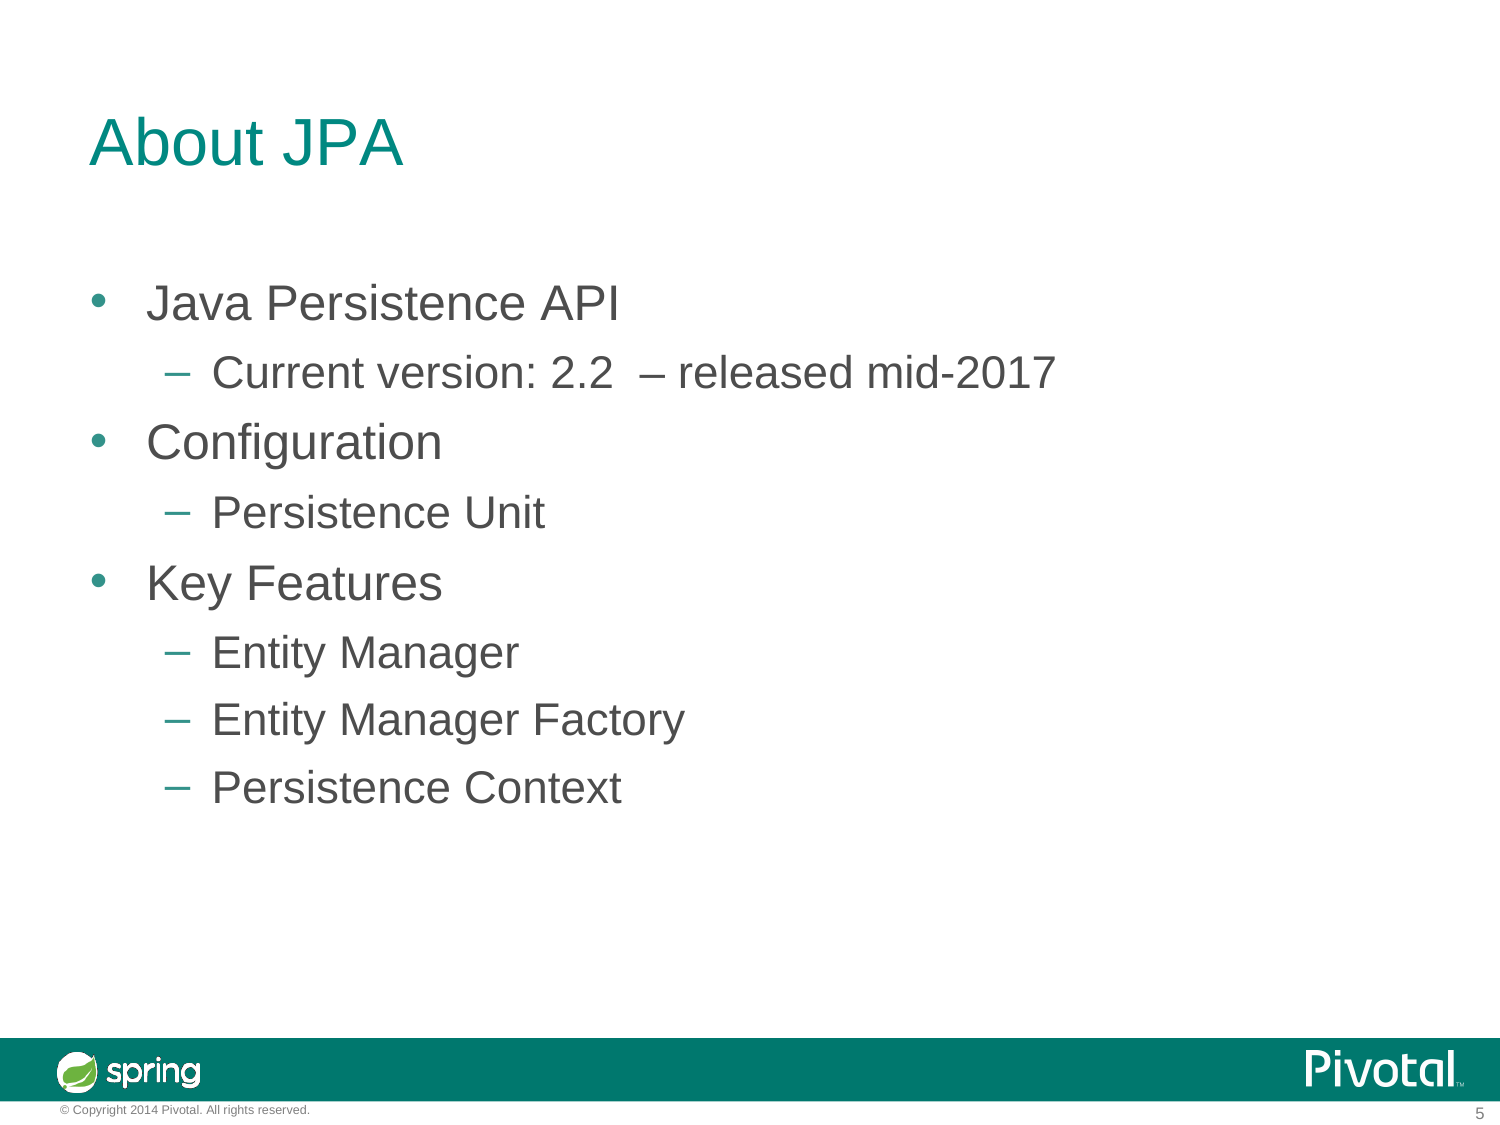

# About JPA
Java Persistence API
Current version: 2.2 – released mid-2017
Configuration
Persistence Unit
Key Features
Entity Manager
Entity Manager Factory
Persistence Context